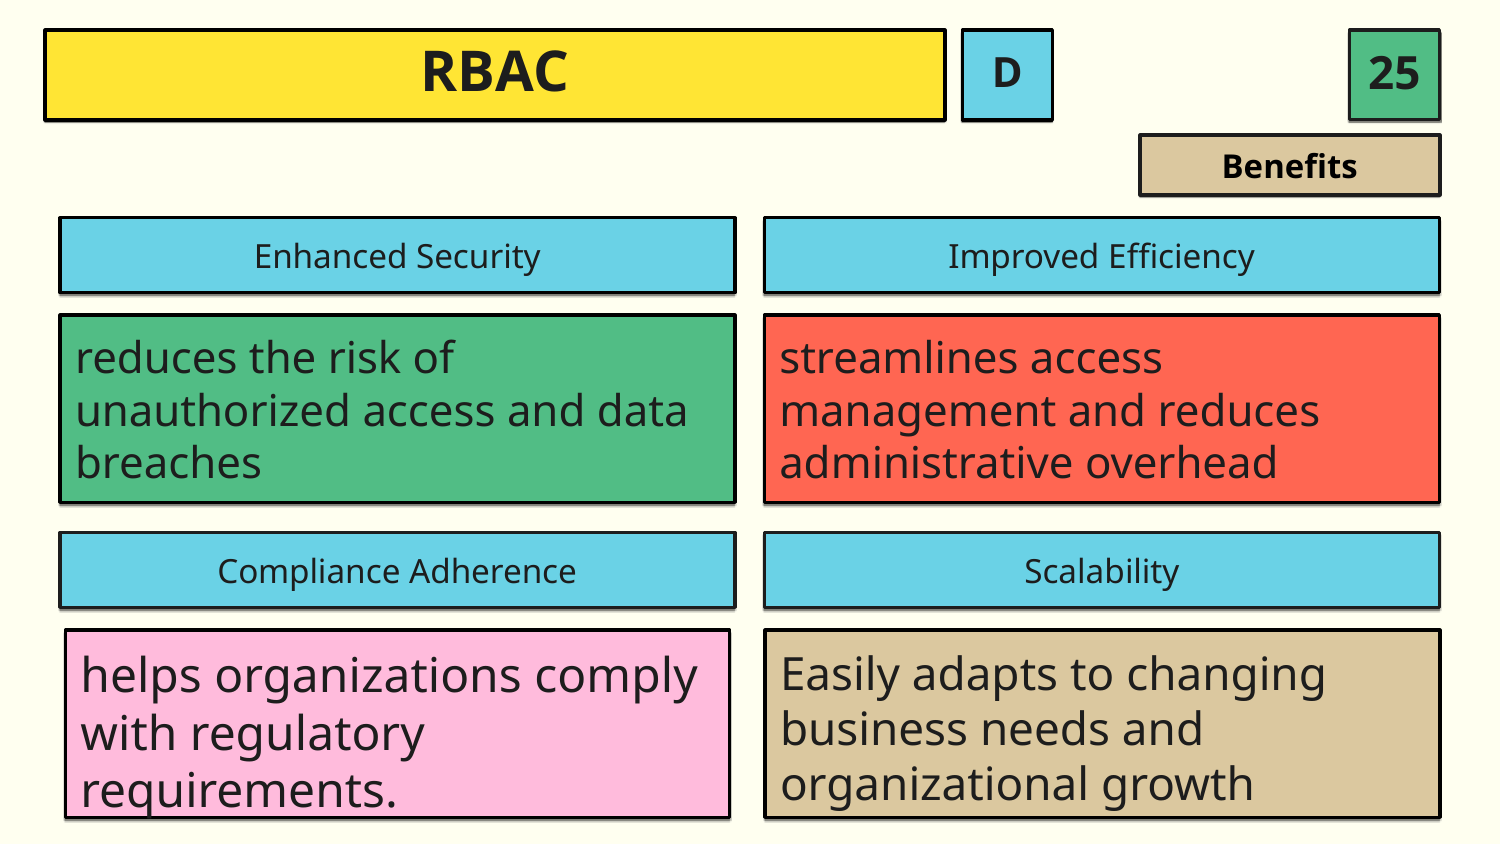

RBAC
D
Benefits
Enhanced Security
Improved Efficiency
# reduces the risk of unauthorized access and data breaches
streamlines access management and reduces administrative overhead
Compliance Adherence
Scalability
helps organizations comply with regulatory requirements.
Easily adapts to changing business needs and organizational growth